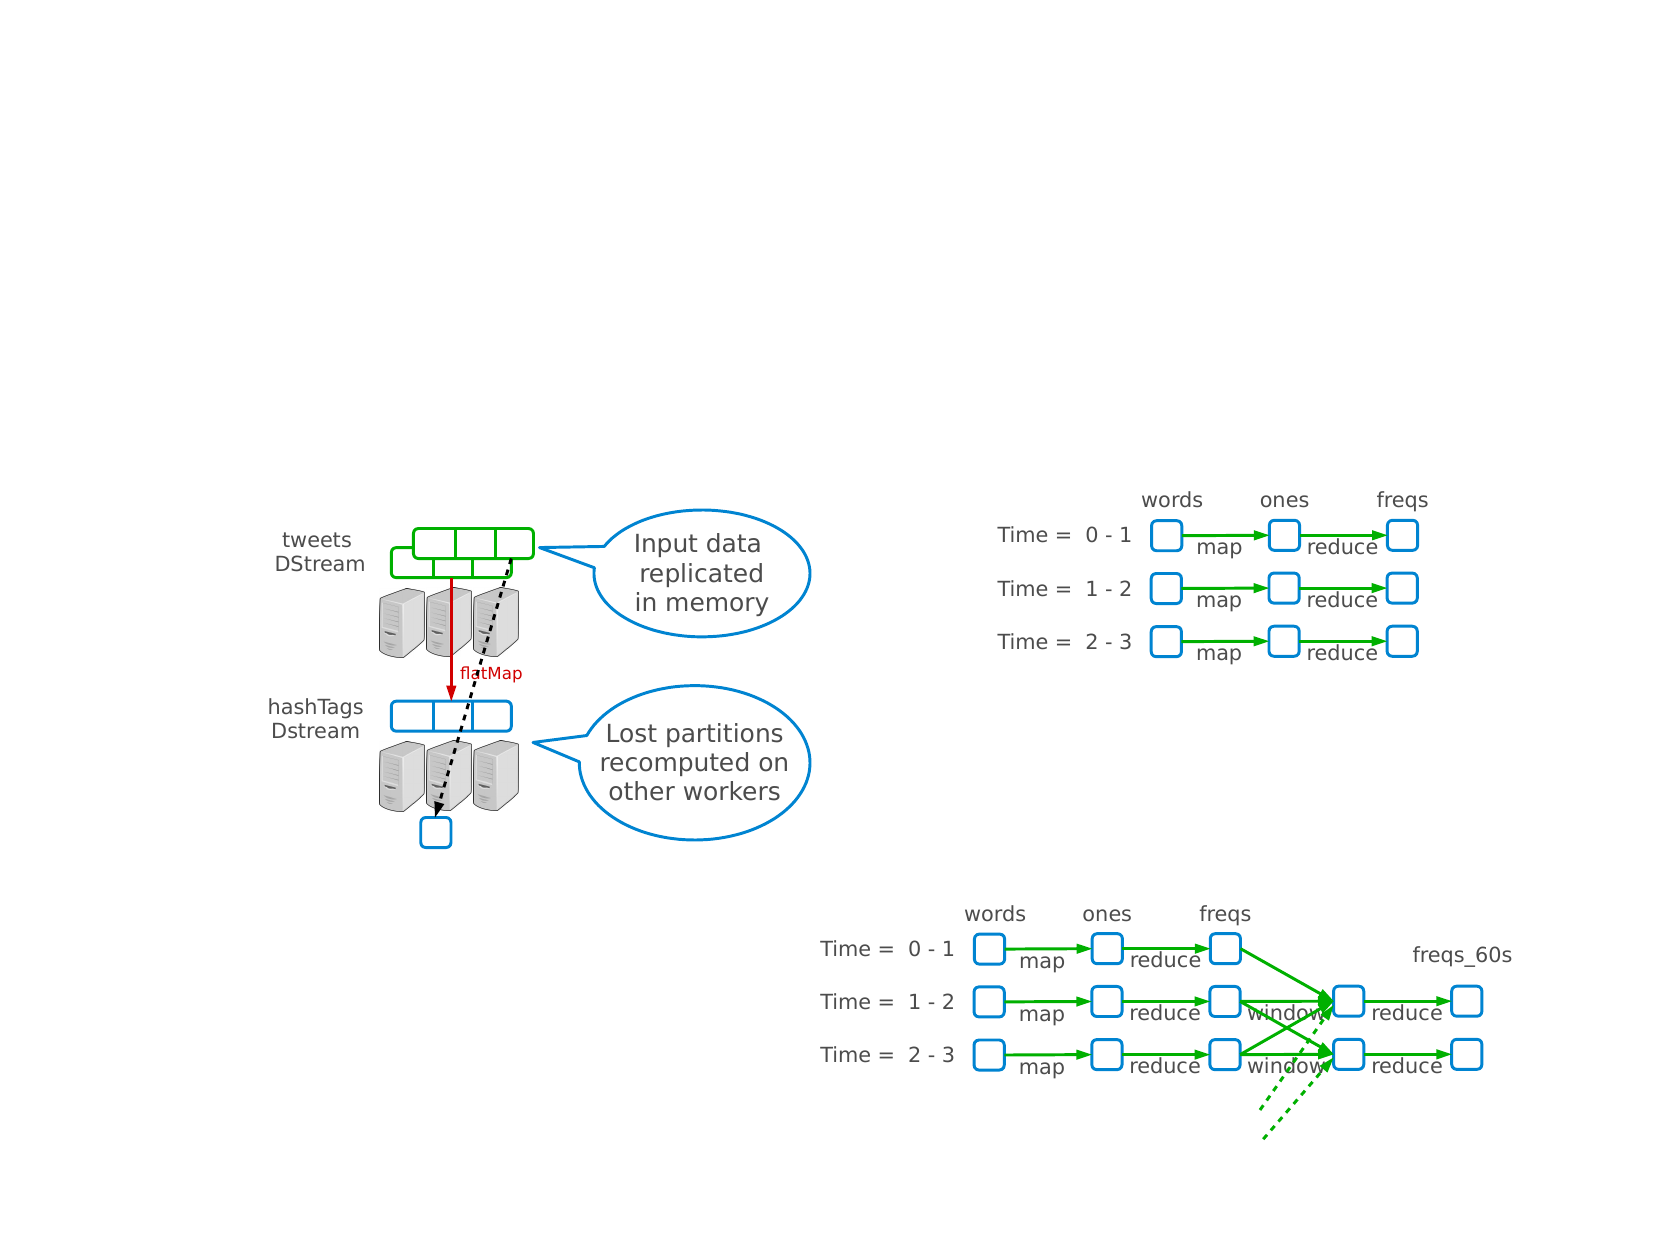

words
ones
freqs
Input data
replicated
in memory
Time = 0 - 1
tweets
DStream
reduce
map
Time = 1 - 2
reduce
map
Time = 2 - 3
reduce
map
flatMap
Lost partitions
recomputed on
other workers
hashTags
Dstream
words
ones
freqs
Time = 0 - 1
freqs_60s
reduce
map
Time = 1 - 2
window
reduce
reduce
map
Time = 2 - 3
window
reduce
reduce
map